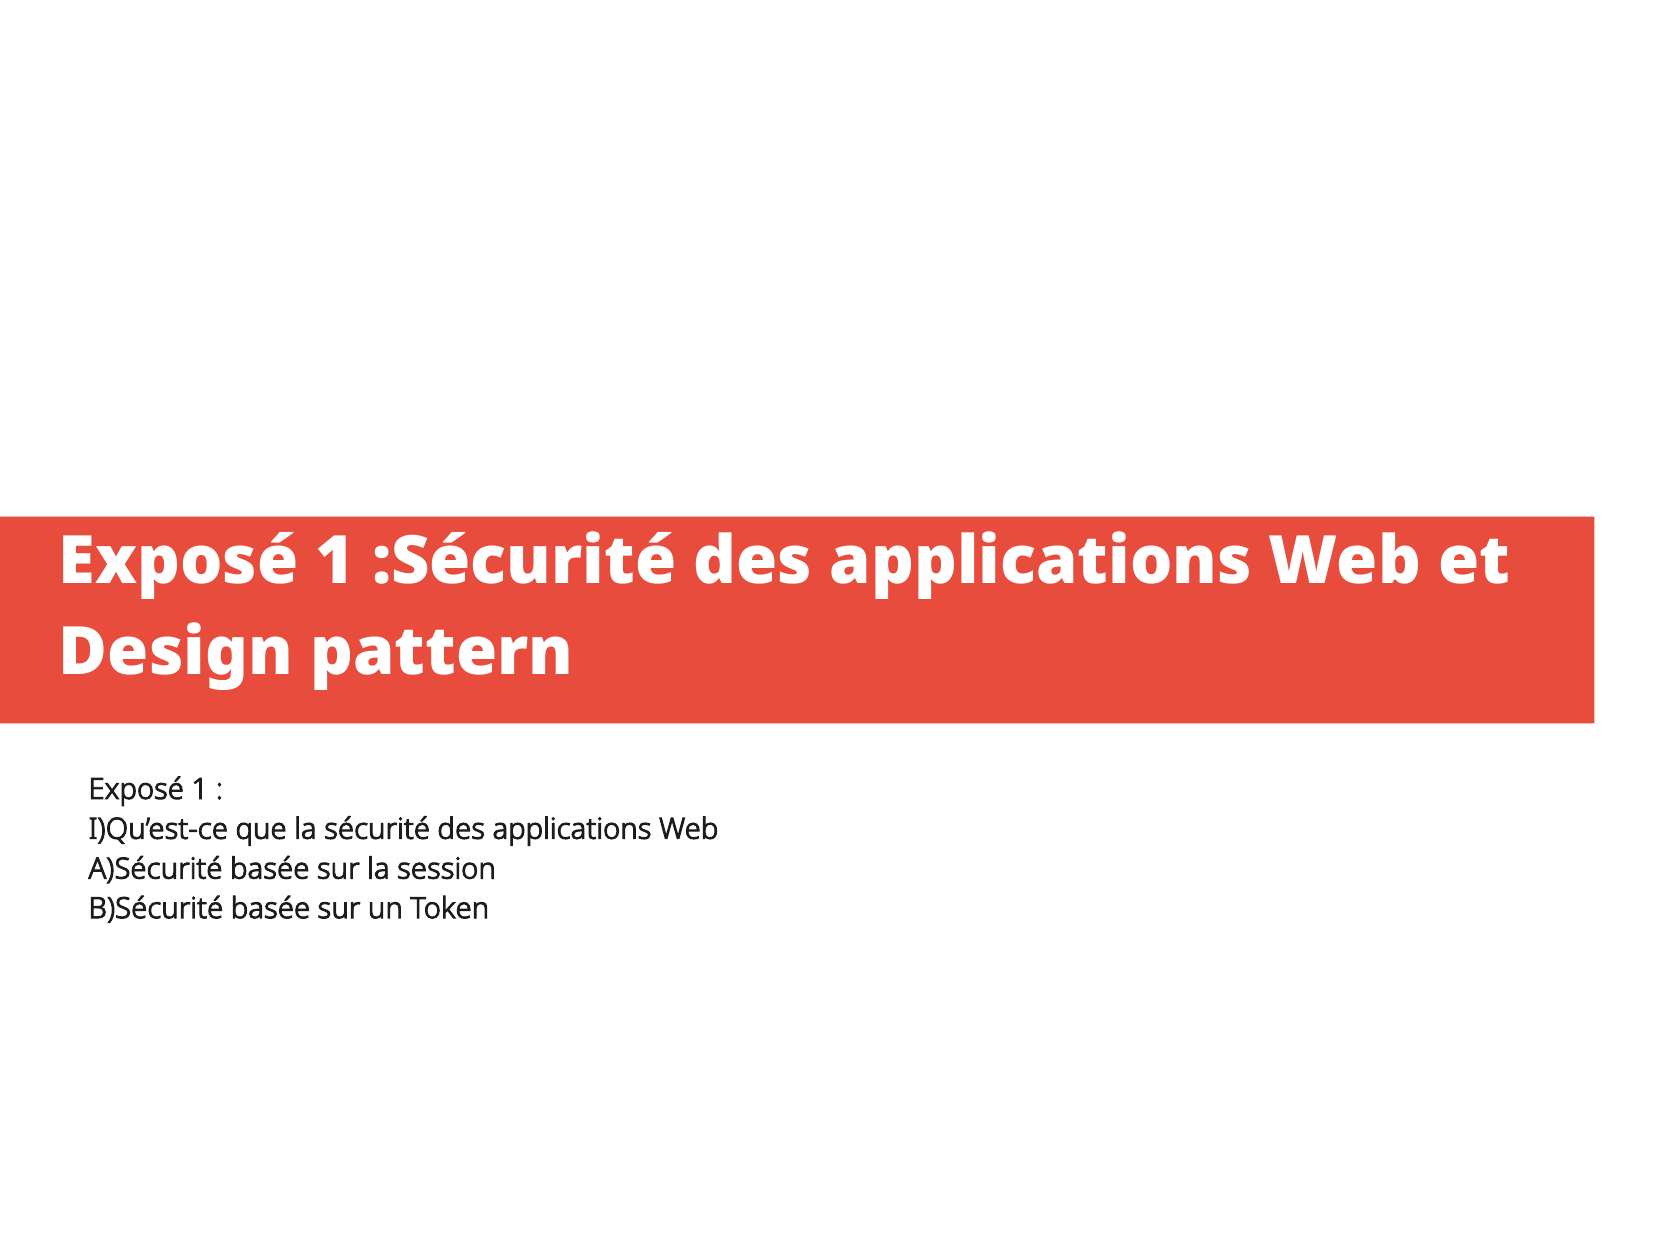

# Exposé 1 :Sécurité des applications Web et Design pattern
Exposé 1 :
I)Qu’est-ce que la sécurité des applications Web
A)Sécurité basée sur la session
B)Sécurité basée sur un Token